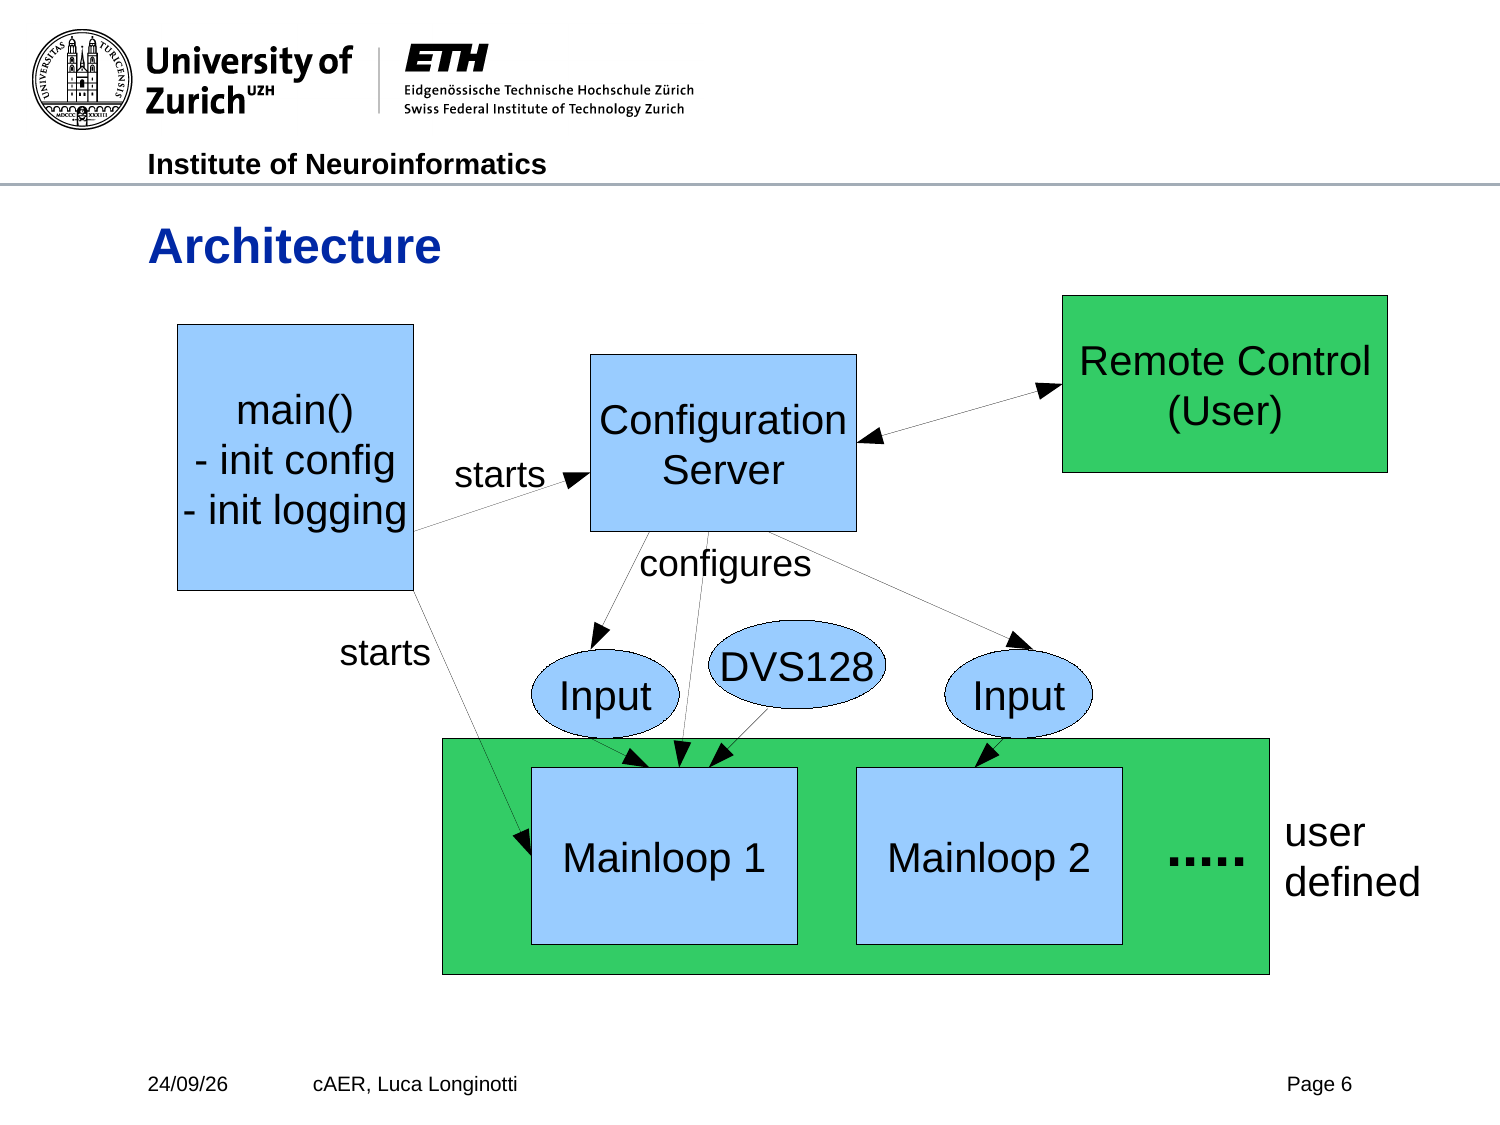

# Architecture
Remote Control
(User)
main()
- init config
- init logging
Configuration
Server
starts
configures
starts
DVS128
Input
Input
Mainloop 1
Mainloop 2
user
defined
.....
cAER, Luca Longinotti
6